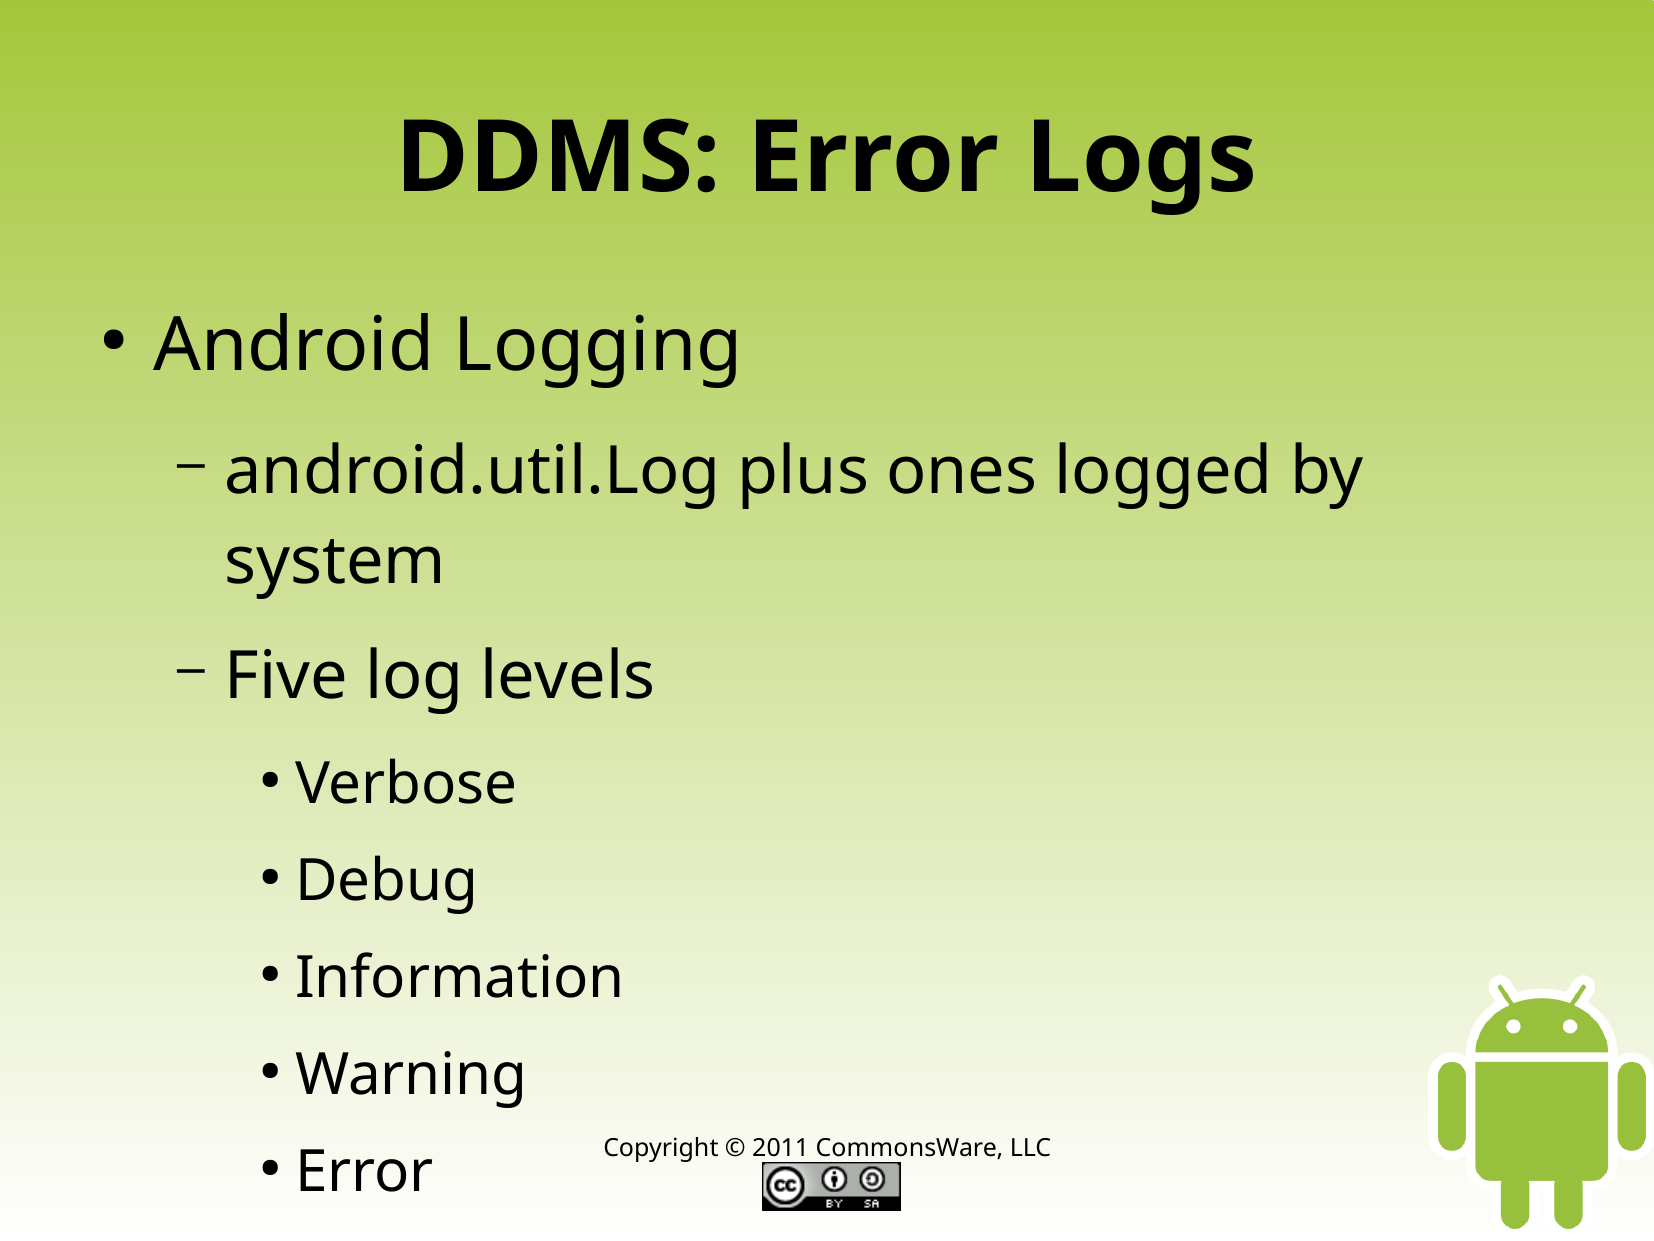

# DDMS: Error Logs
Android Logging
android.util.Log plus ones logged by system
Five log levels
Verbose
Debug
Information
Warning
Error